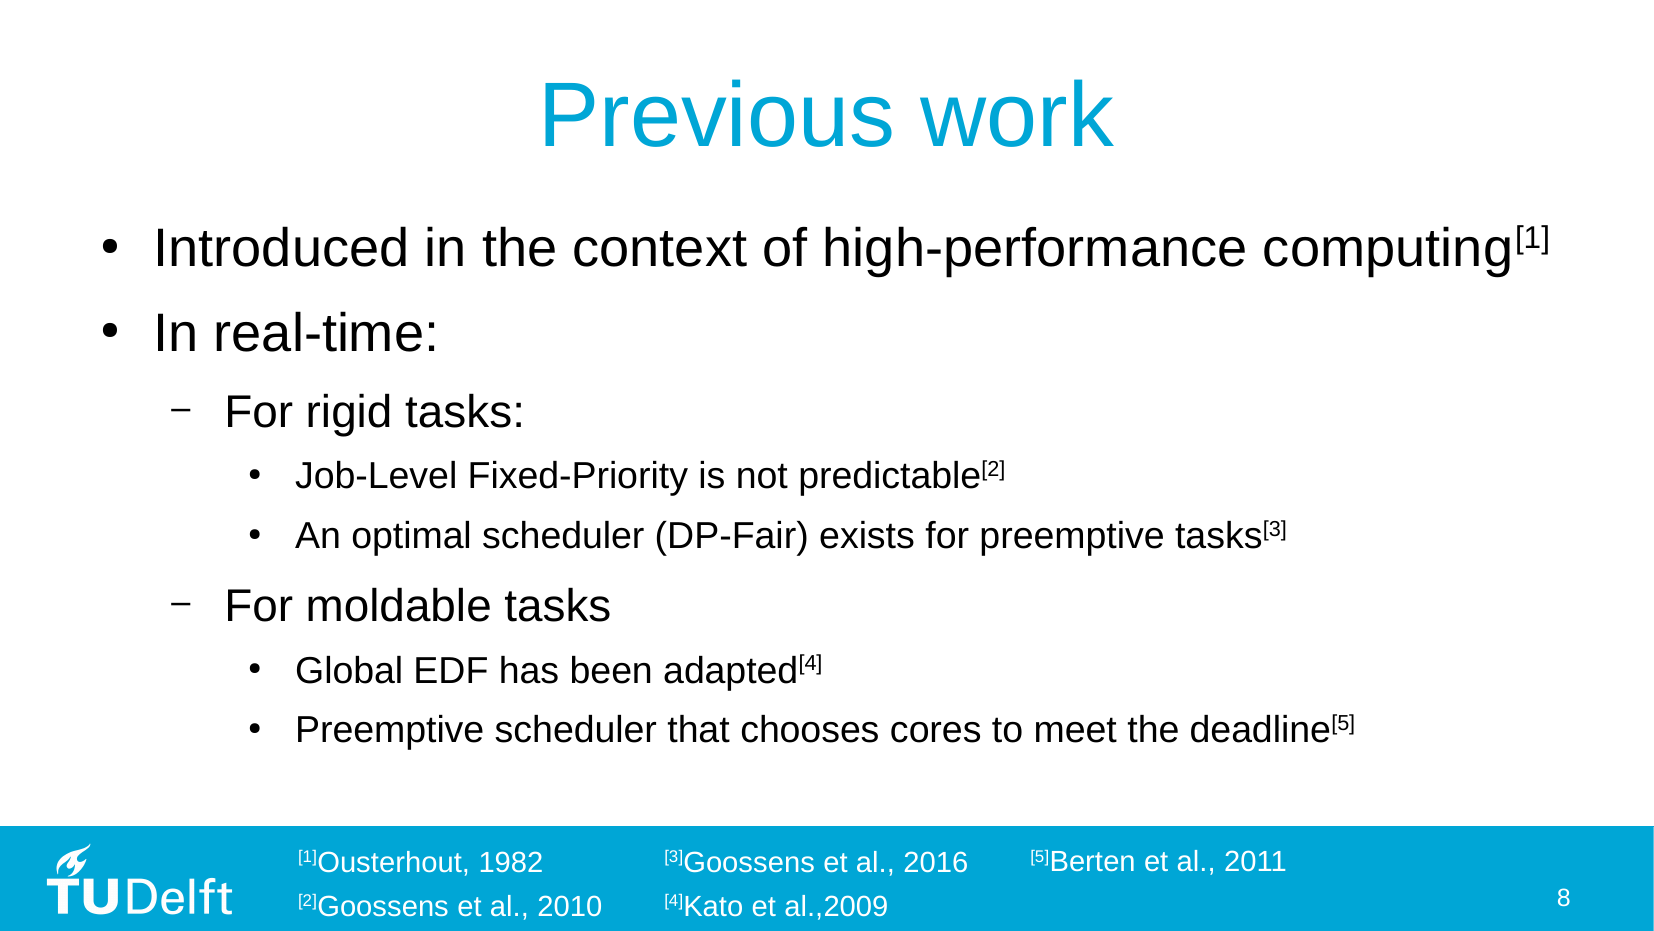

Previous work
# Introduced in the context of high-performance computing[1]
In real-time:
For rigid tasks:
Job-Level Fixed-Priority is not predictable[2]
An optimal scheduler (DP-Fair) exists for preemptive tasks[3]
For moldable tasks
Global EDF has been adapted[4]
Preemptive scheduler that chooses cores to meet the deadline[5]
[5]Berten et al., 2011
[1]Ousterhout, 1982
[3]Goossens et al., 2016
8
[4]Kato et al.,2009
[2]Goossens et al., 2010